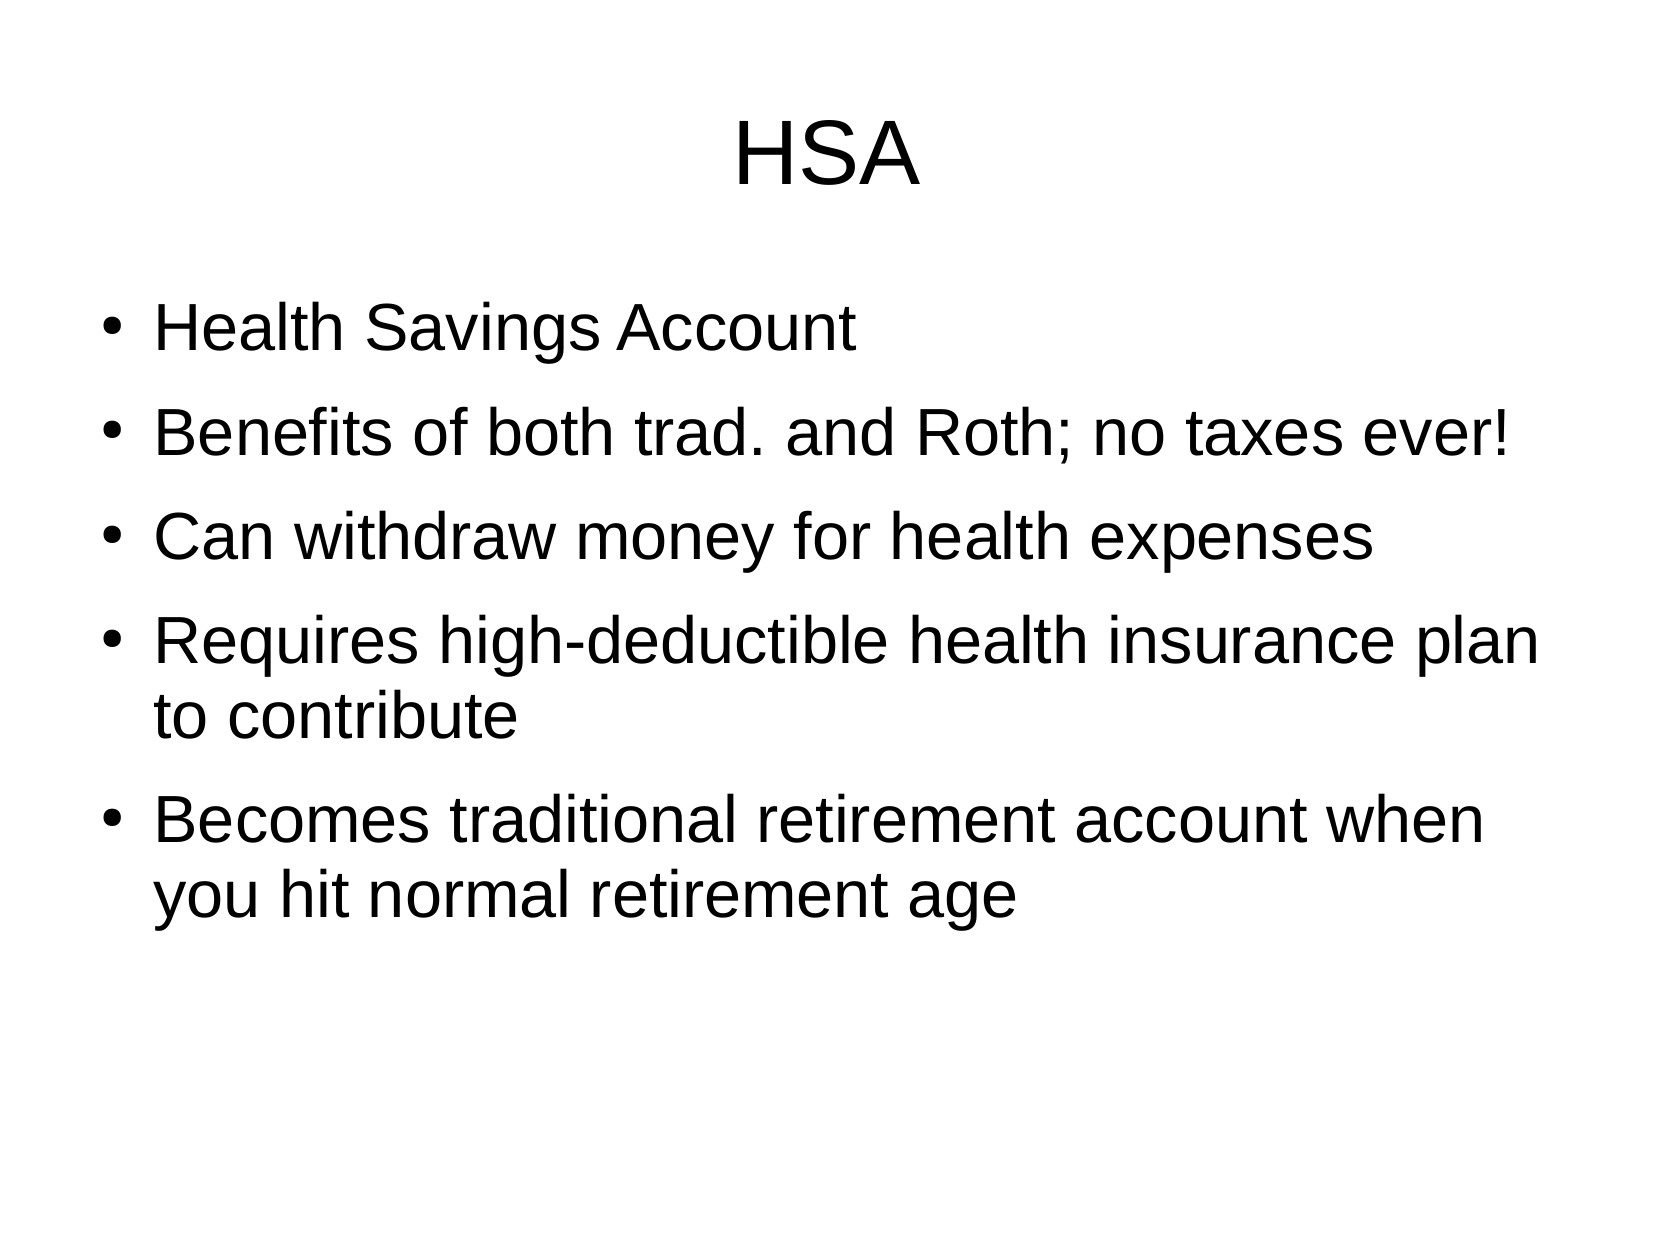

# HSA
Health Savings Account
Benefits of both trad. and Roth; no taxes ever!
Can withdraw money for health expenses
Requires high-deductible health insurance plan to contribute
Becomes traditional retirement account when you hit normal retirement age